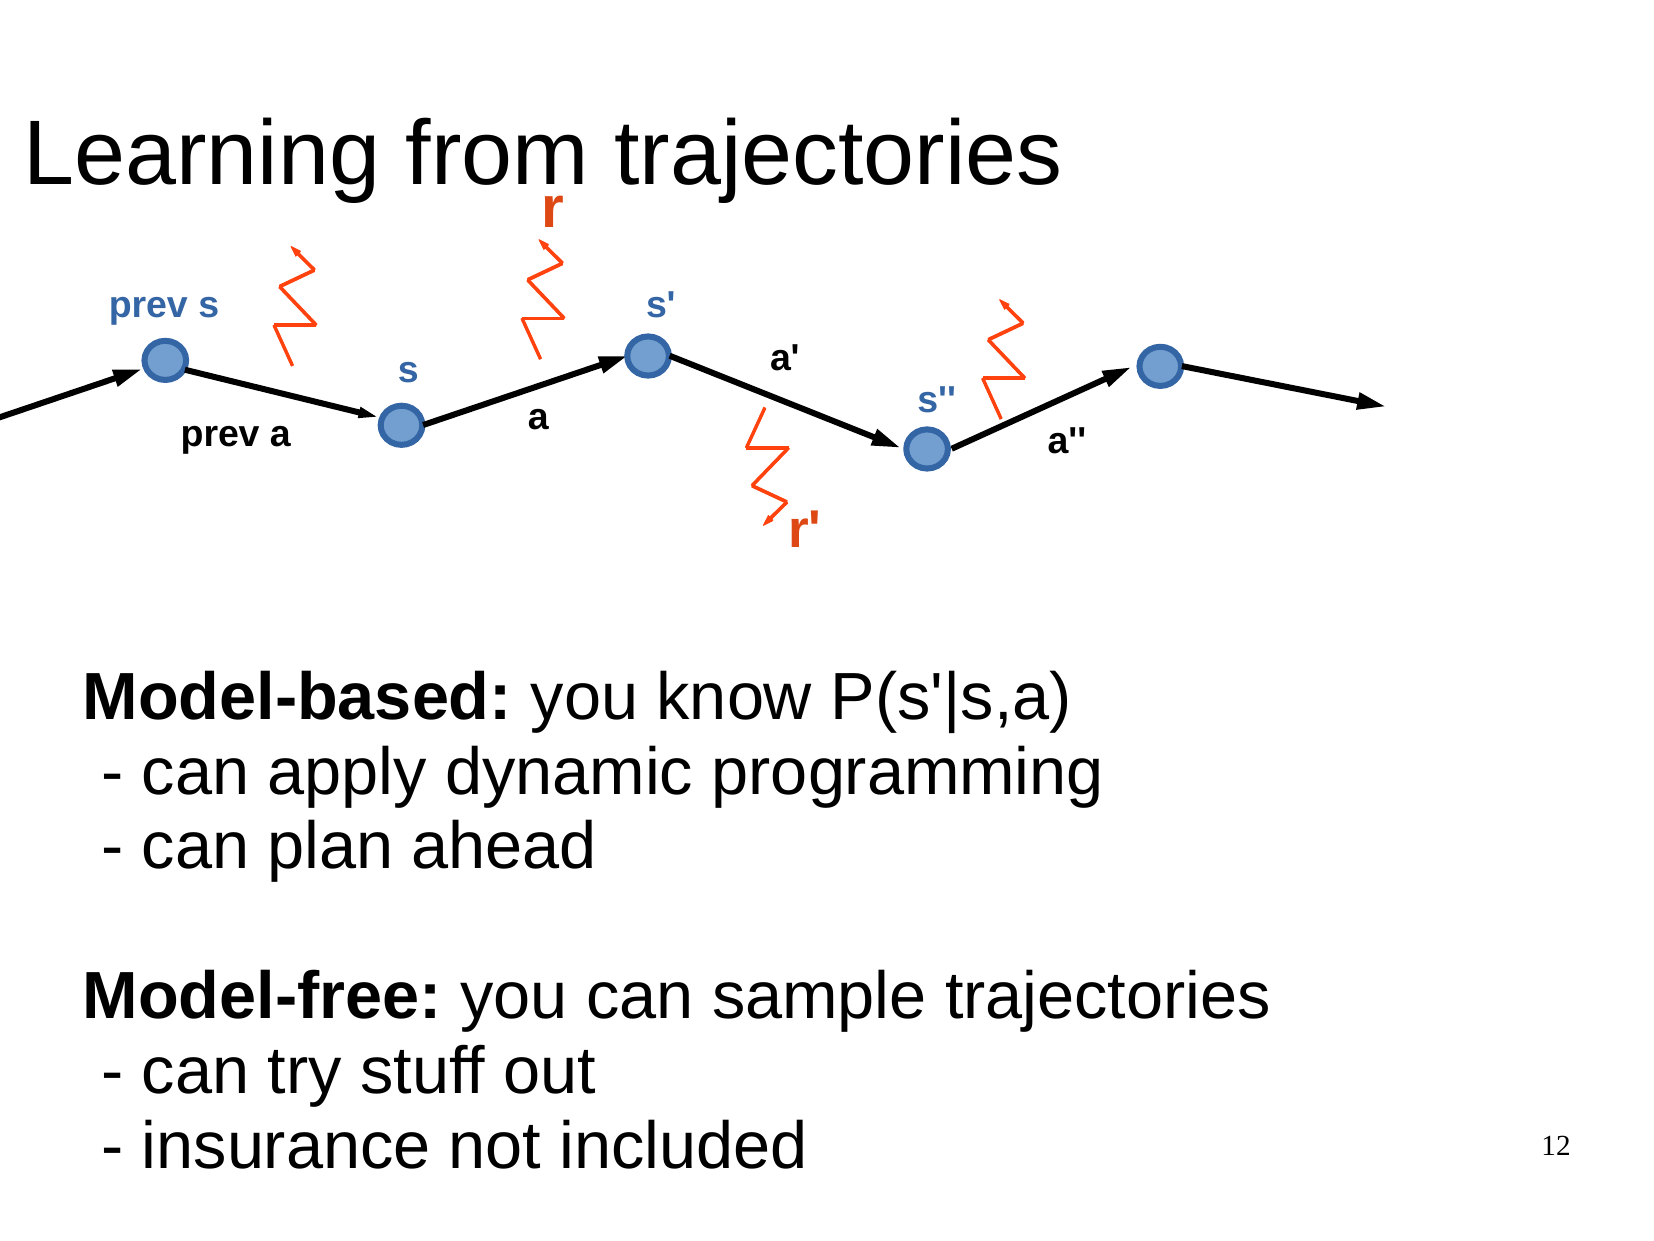

# Learning from trajectories
r
prev s
s'
a'
s
s''
a
prev a
a''
r'
Model-based: you know P(s'|s,a)
 - can apply dynamic programming
 - can plan ahead
Model-free: you can sample trajectories
 - can try stuff out
 - insurance not included
12